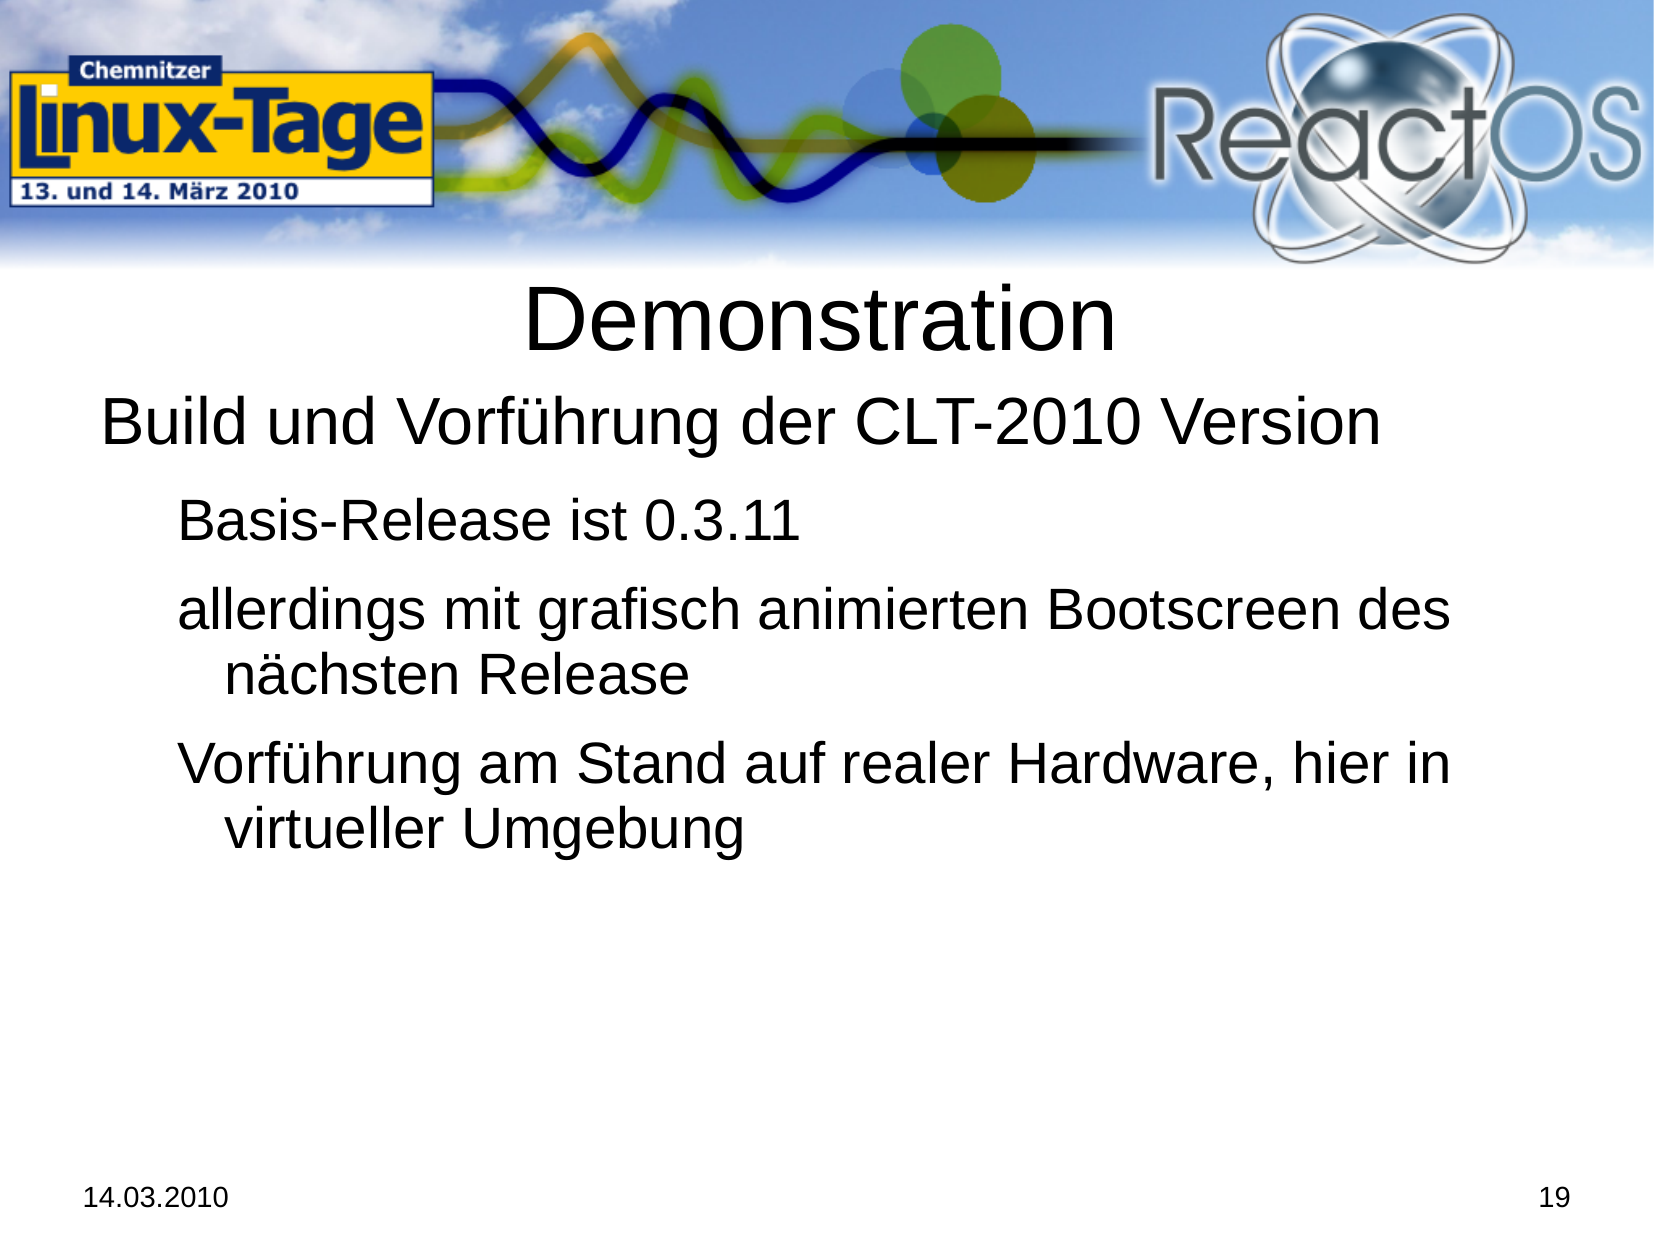

# Demonstration
Build und Vorführung der CLT-2010 Version
Basis-Release ist 0.3.11
allerdings mit grafisch animierten Bootscreen des nächsten Release
Vorführung am Stand auf realer Hardware, hier in virtueller Umgebung
14.03.2010
19